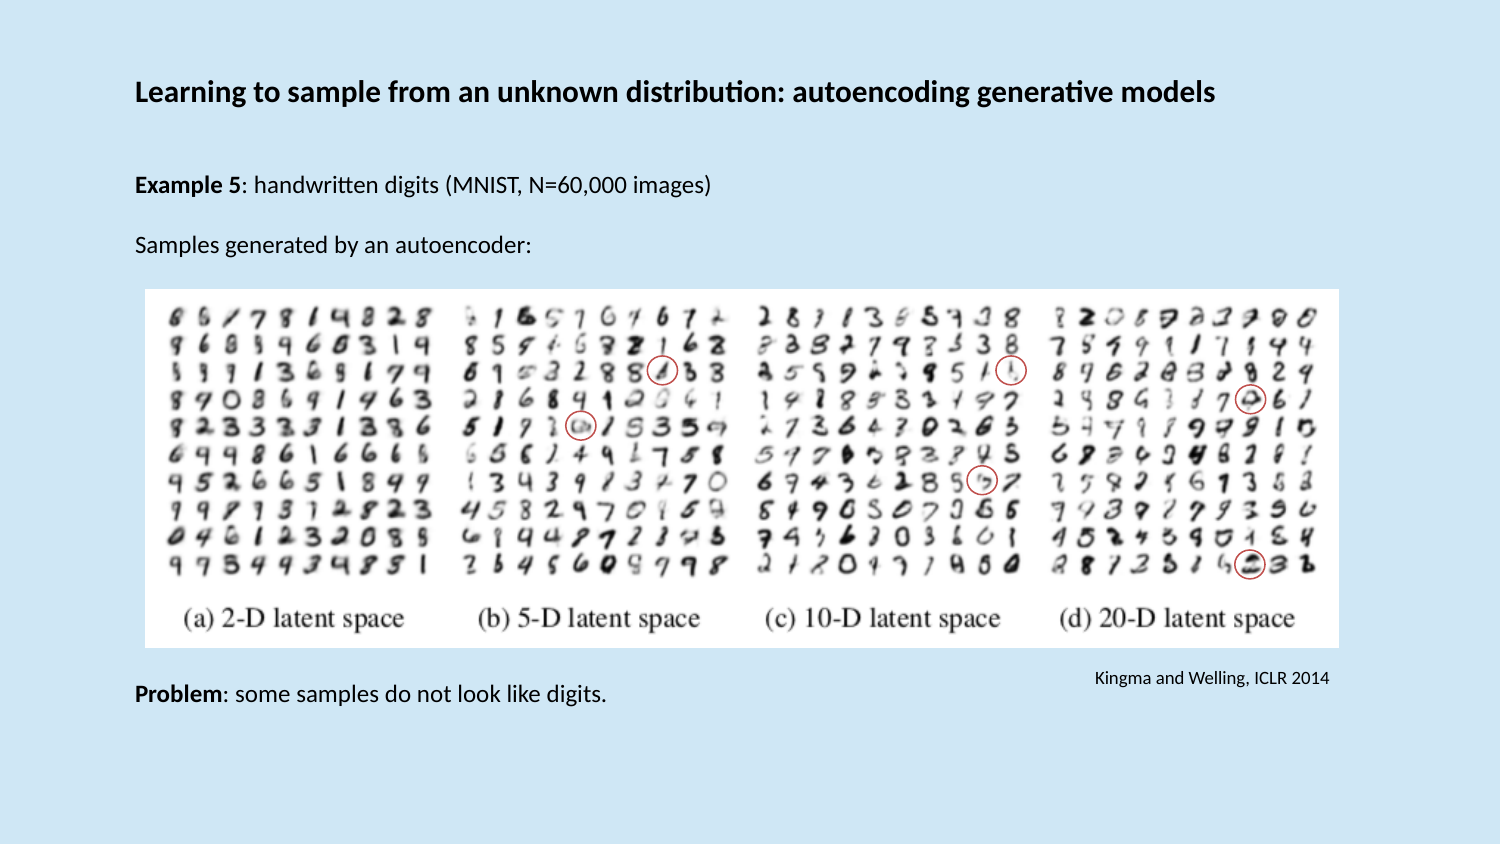

Learning to sample from an unknown distribution: autoencoding generative models
Example 5: handwritten digits (MNIST, N=60,000 images)
Samples generated by an autoencoder:
Problem: some samples do not look like digits.
Kingma and Welling, ICLR 2014